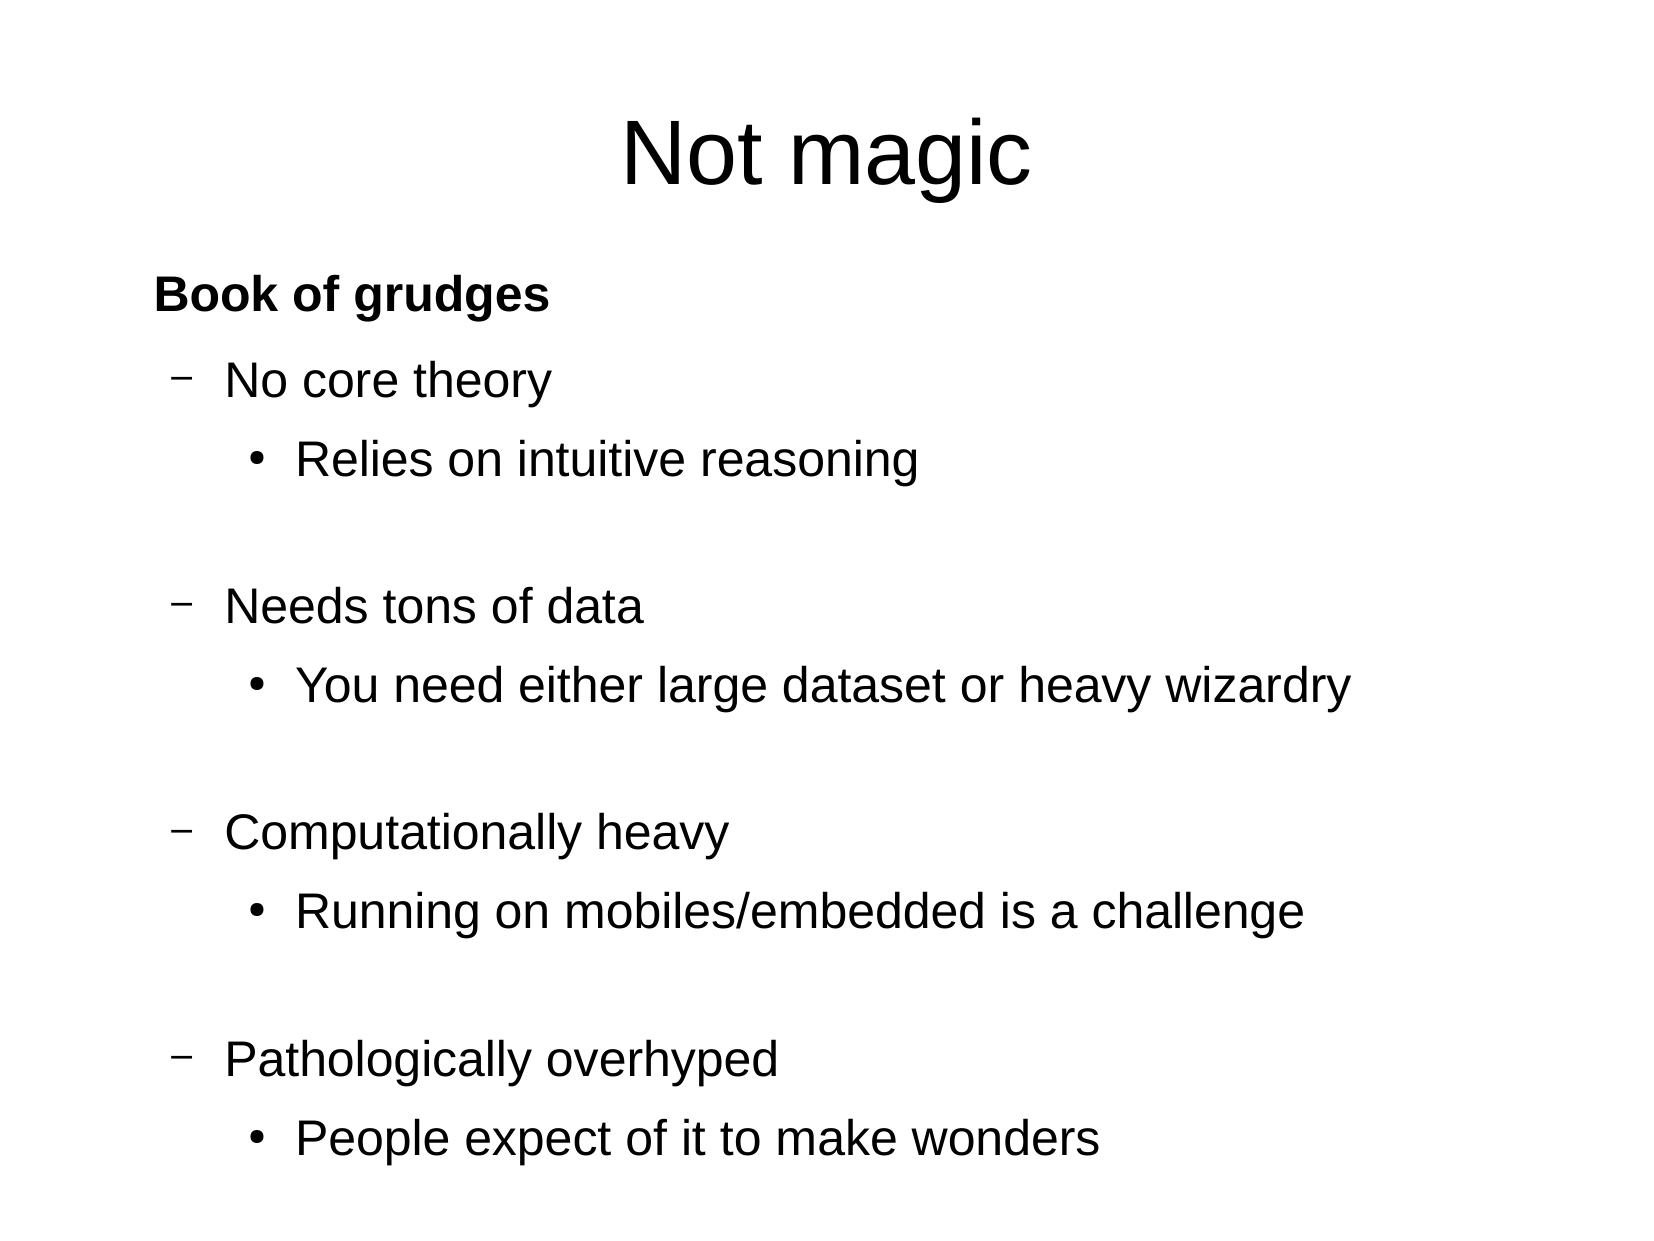

# Not magic
Book of grudges
No core theory
Relies on intuitive reasoning
Needs tons of data
You need either large dataset or heavy wizardry
Computationally heavy
Running on mobiles/embedded is a challenge
Pathologically overhyped
People expect of it to make wonders